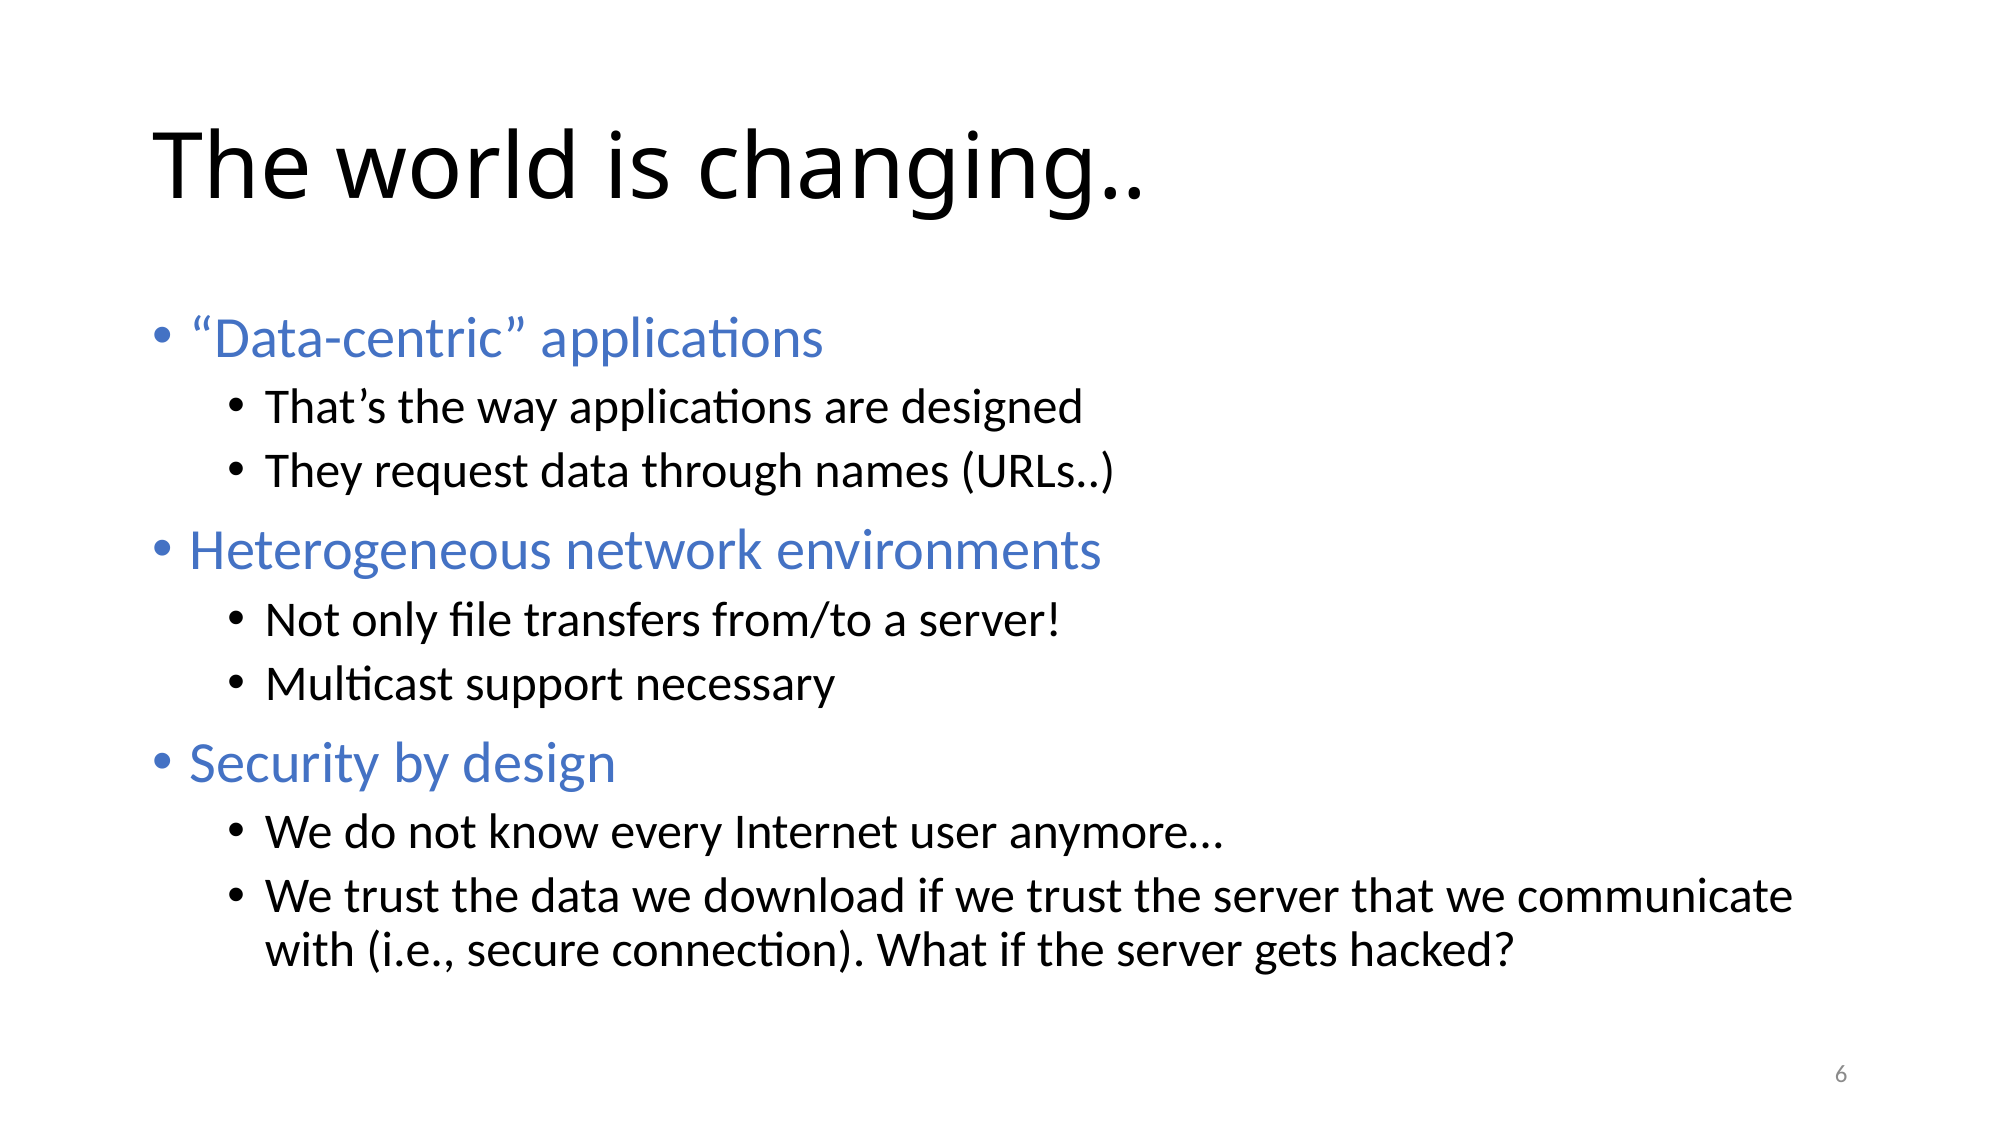

# The world is changing..
“Data-centric” applications
That’s the way applications are designed
They request data through names (URLs..)
Heterogeneous network environments
Not only file transfers from/to a server!
Multicast support necessary
Security by design
We do not know every Internet user anymore…
We trust the data we download if we trust the server that we communicate with (i.e., secure connection). What if the server gets hacked?